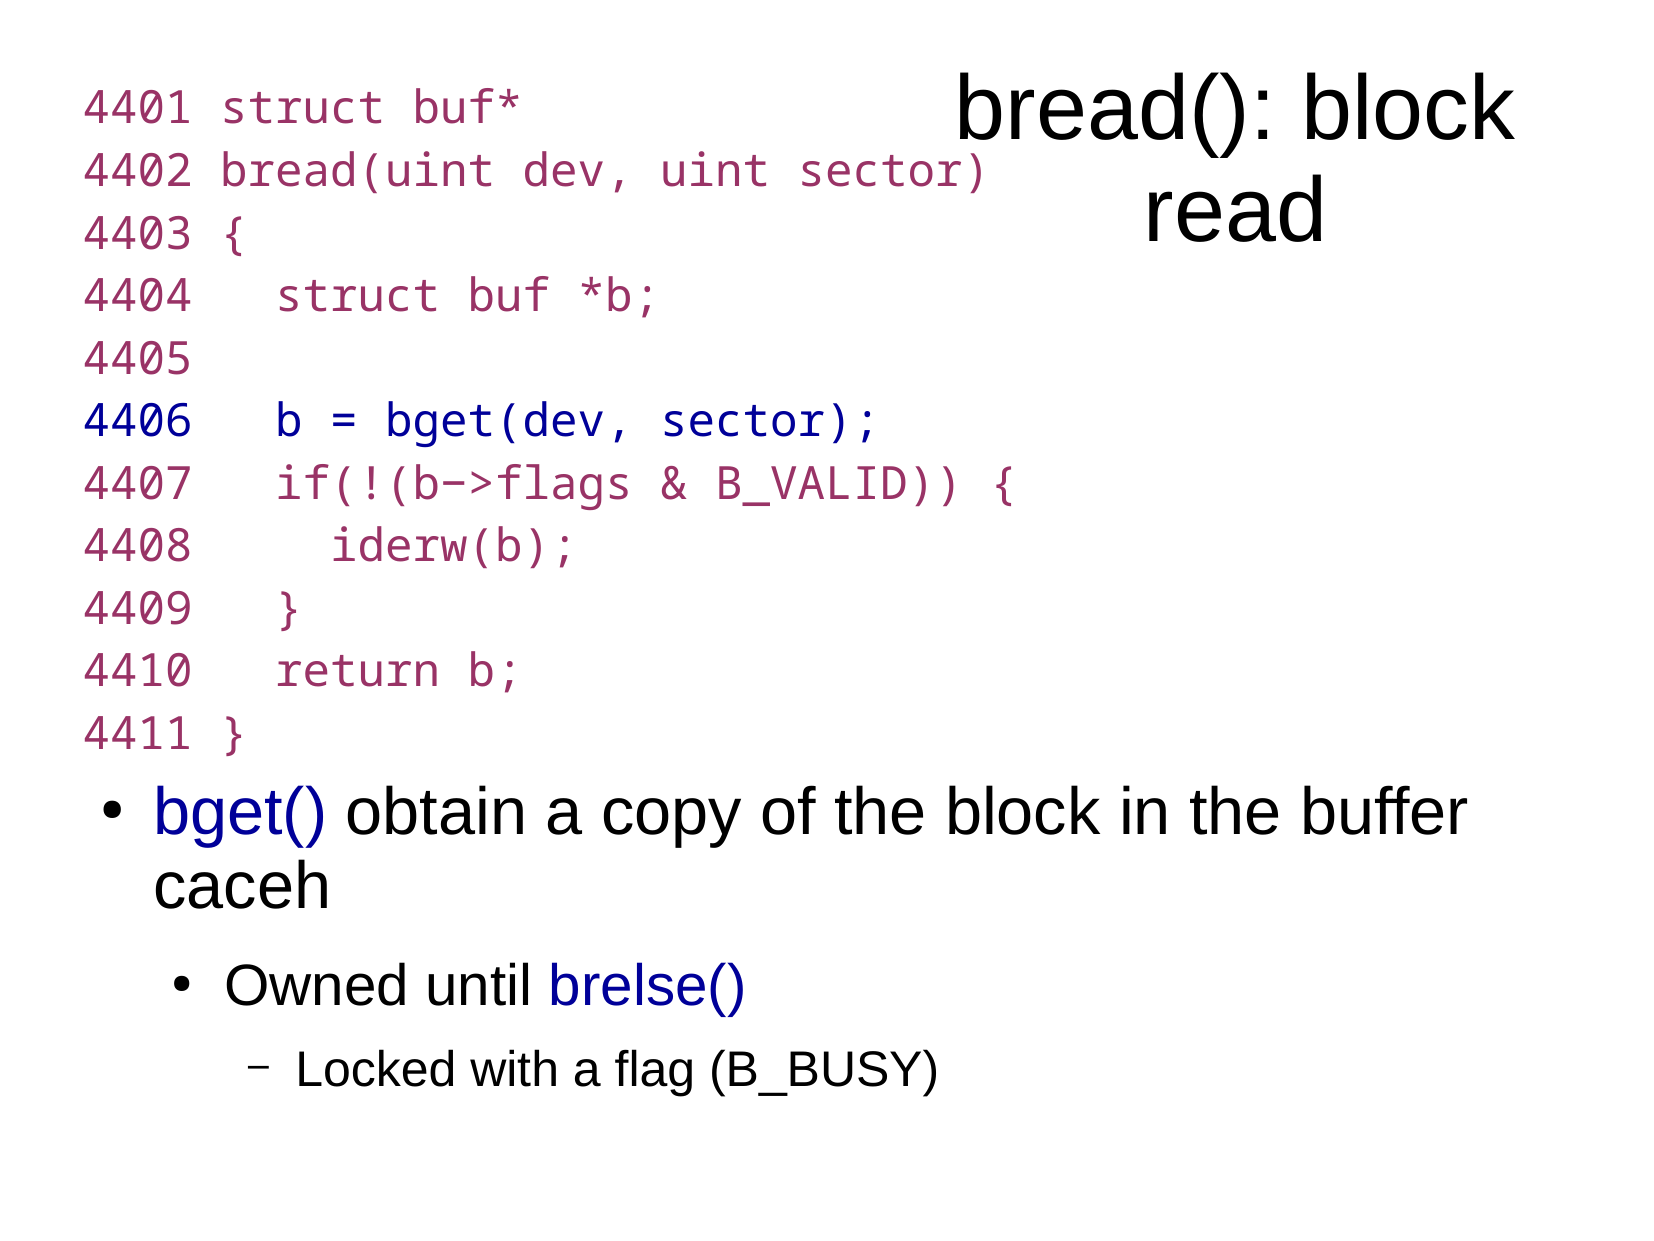

# bread(): block read
4401 struct buf*
4402 bread(uint dev, uint sector)
4403 {
4404 struct buf *b;
4405
4406 b = bget(dev, sector);
4407 if(!(b−>flags & B_VALID)) {
4408 iderw(b);
4409 }
4410 return b;
4411 }
bget() obtain a copy of the block in the buffer caceh
Owned until brelse()
Locked with a flag (B_BUSY)